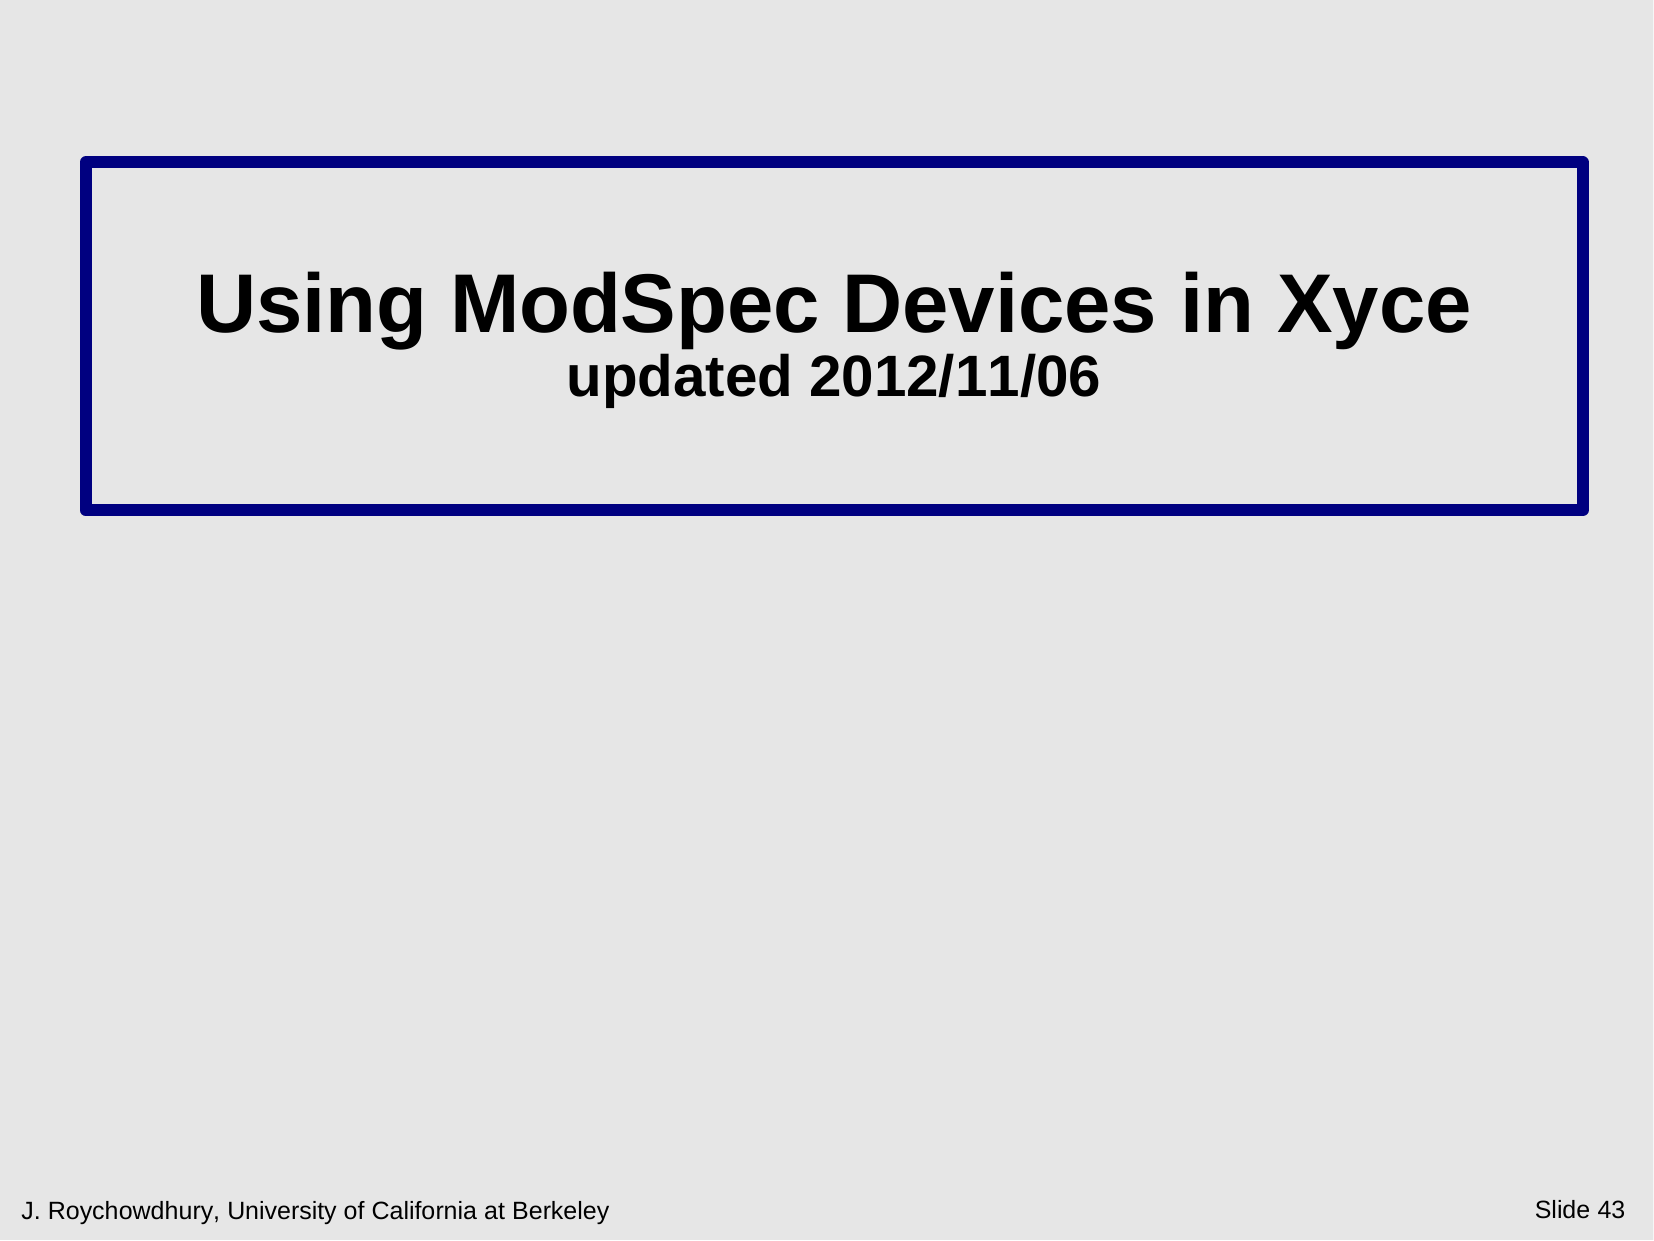

# Using ModSpec Devices in Xyce updated 2012/11/06